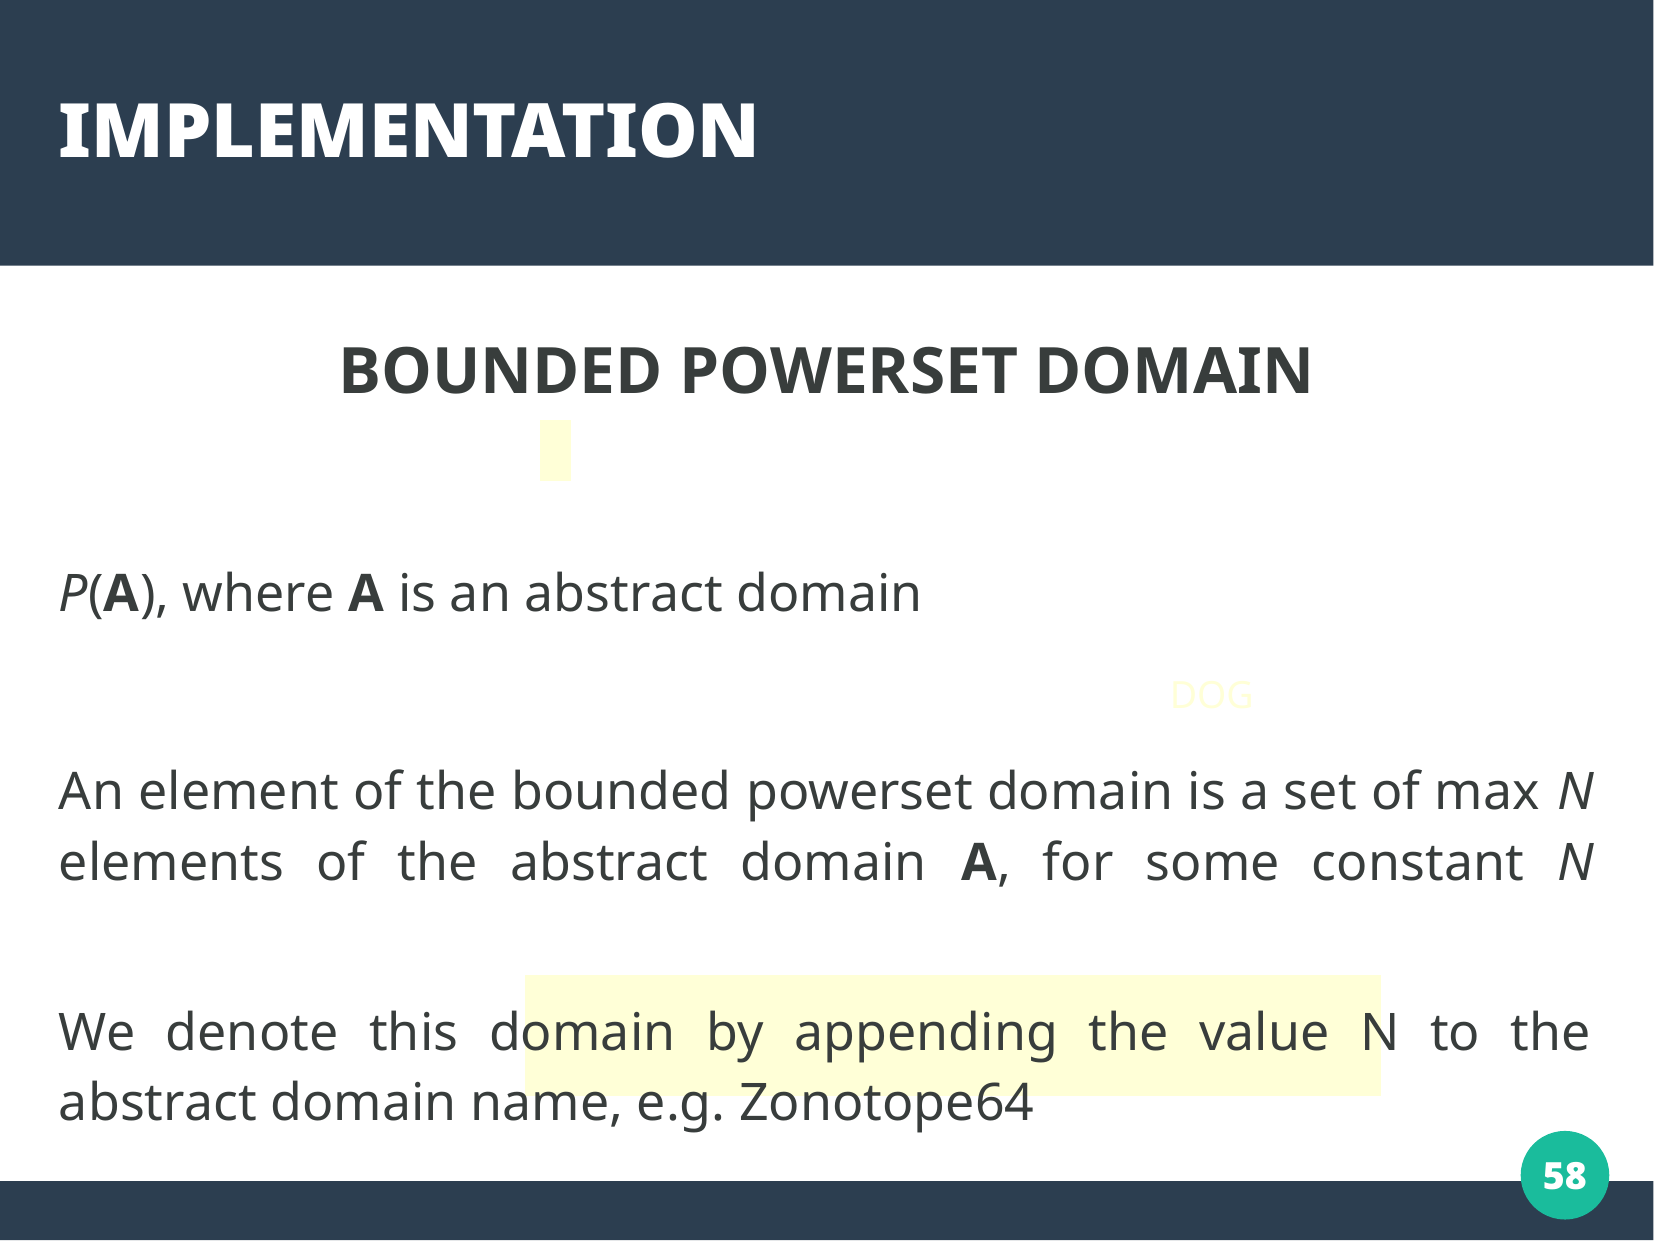

# IMPLEMENTATION
BOUNDED POWERSET DOMAIN
P(A), where A is an abstract domain
An element of the bounded powerset domain is a set of max N elements of the abstract domain A, for some constant N
We denote this domain by appending the value N to the abstract domain name, e.g. Zonotope64
DOG
58